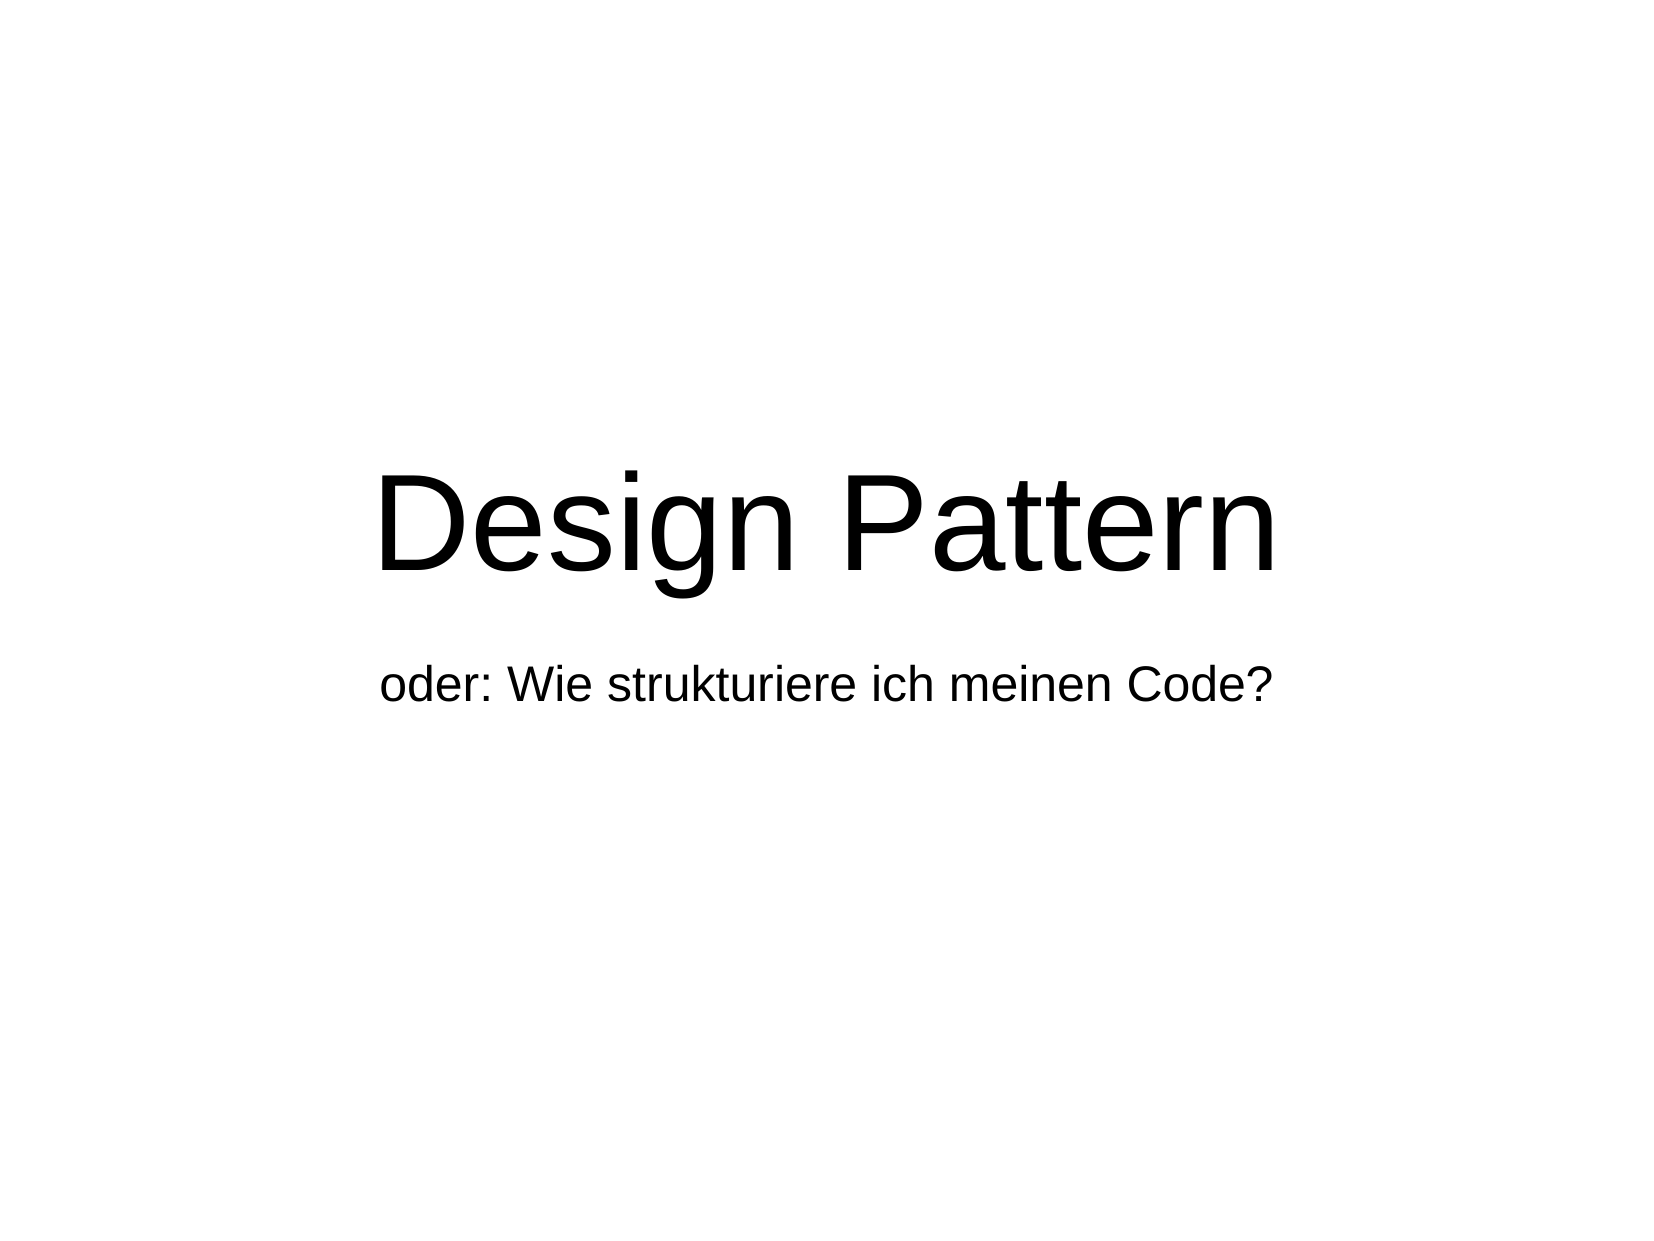

# Design Pattern
oder: Wie strukturiere ich meinen Code?